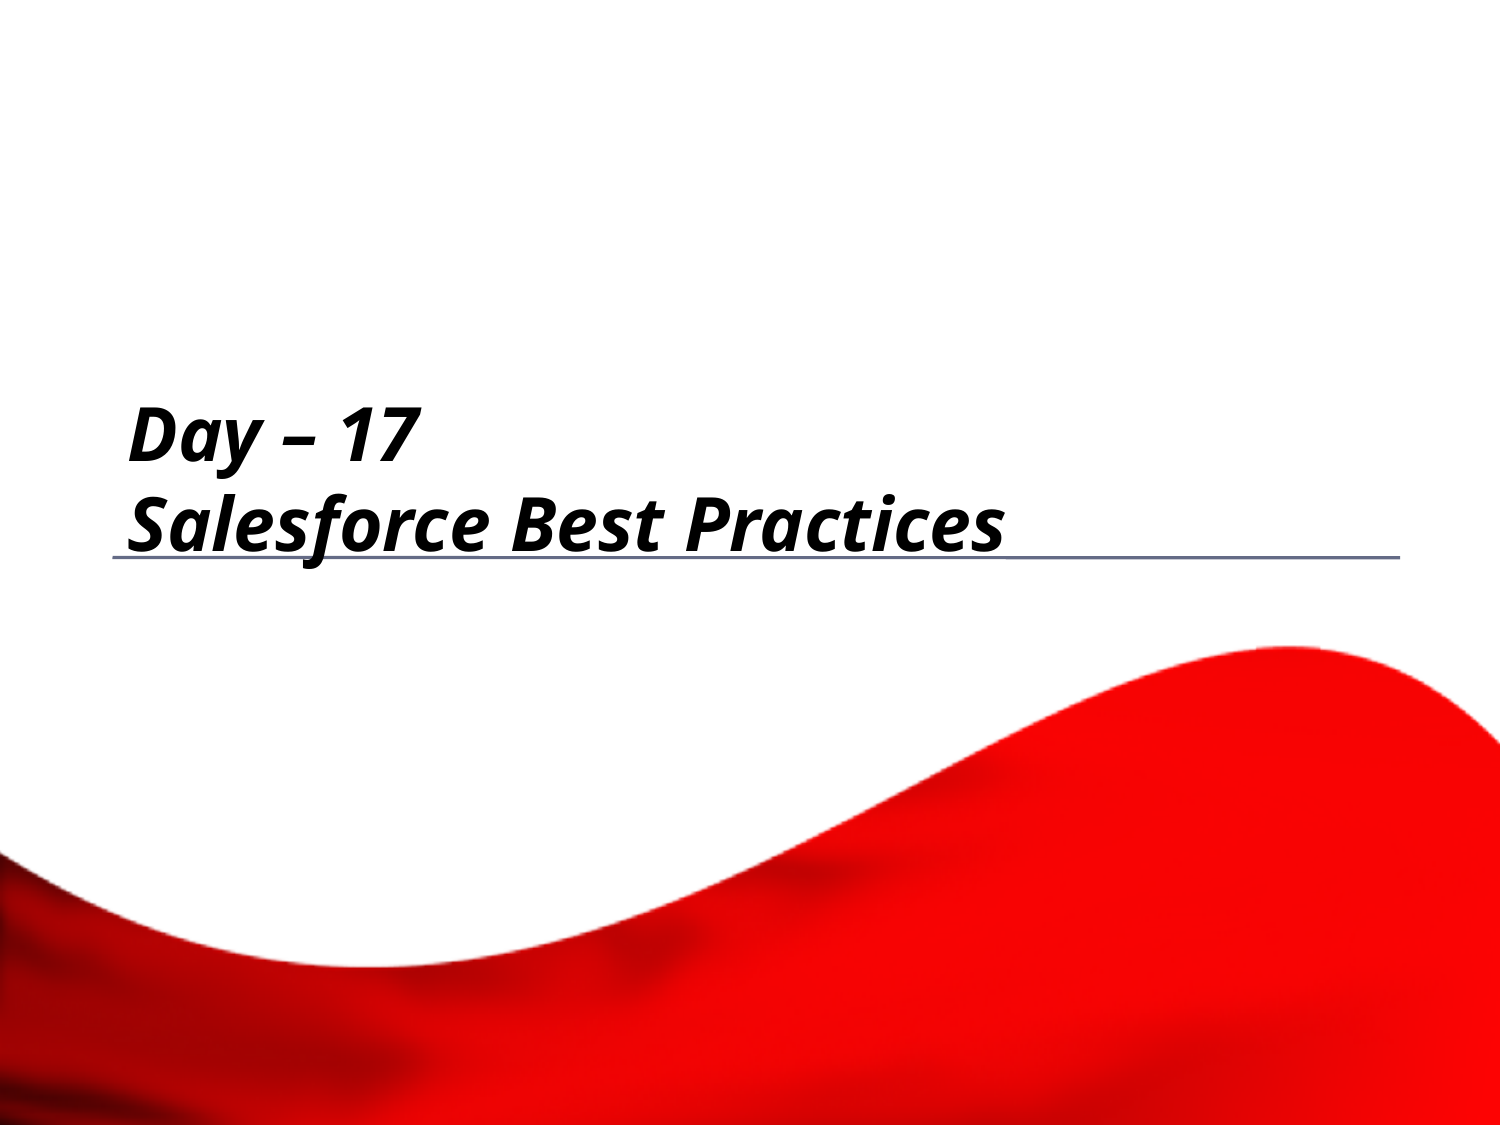

# Day – 17 Salesforce Best Practices